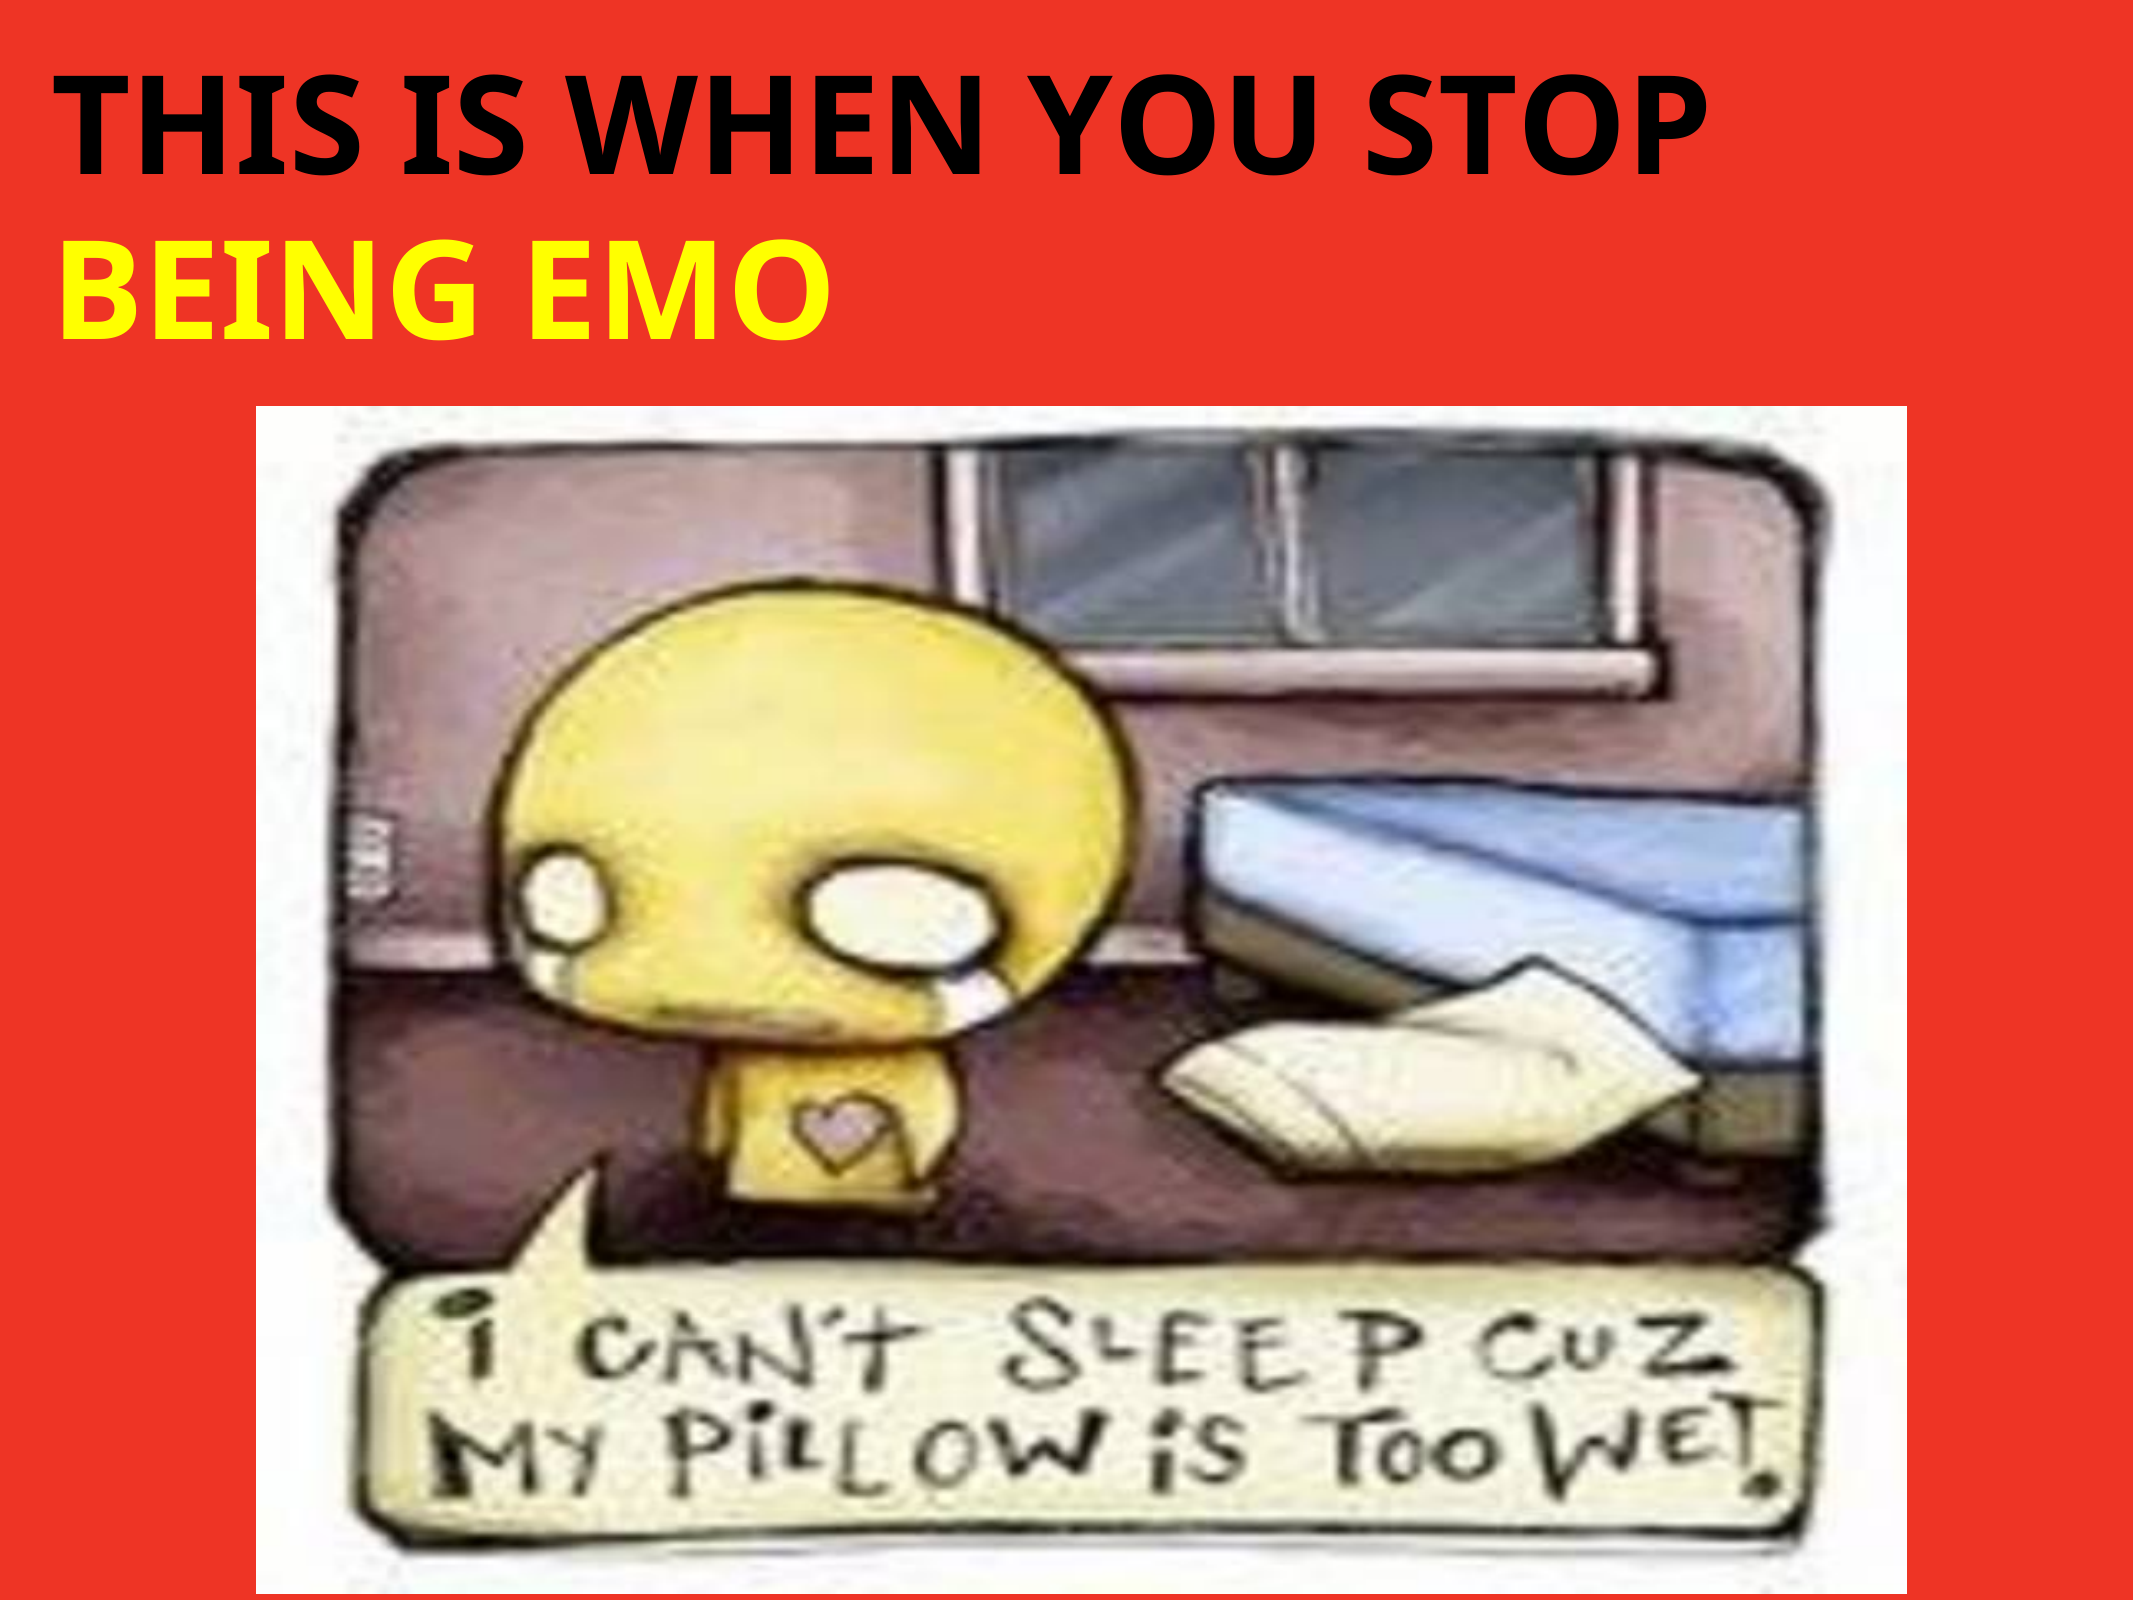

THIS IS WHEN YOU STOP
BEING EMO